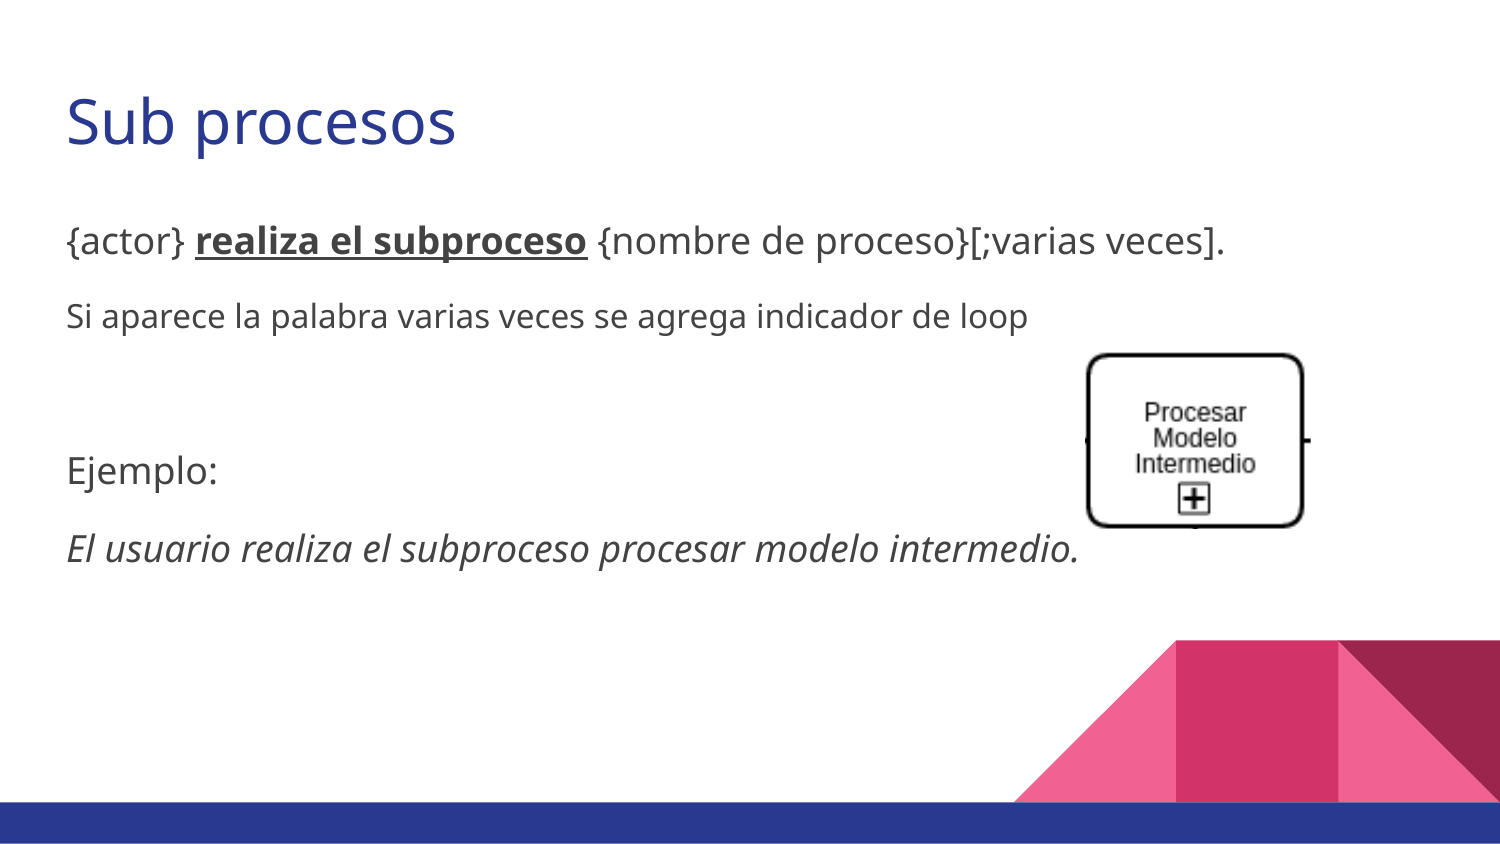

# Sub procesos
{actor} realiza el subproceso {nombre de proceso}[;varias veces].
Si aparece la palabra varias veces se agrega indicador de loop
Ejemplo:
El usuario realiza el subproceso procesar modelo intermedio.